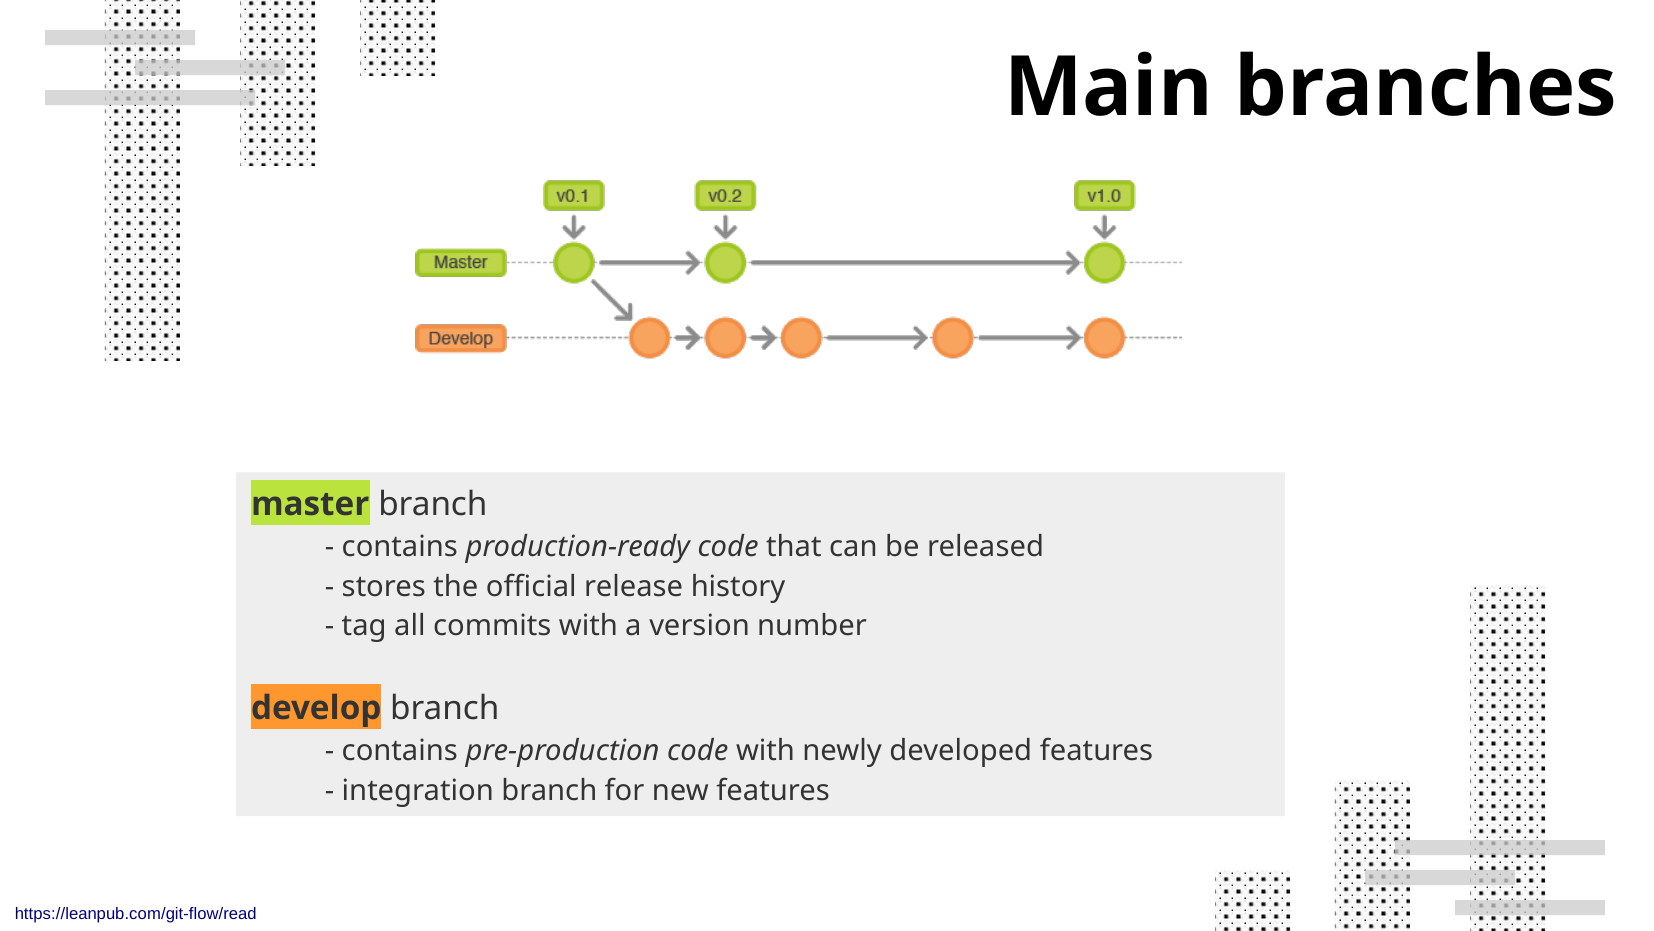

Main branches
master branch
	- contains production-ready code that can be released
	- stores the official release history
	- tag all commits with a version number
develop branch
	- contains pre-production code with newly developed features
	- integration branch for new features
https://leanpub.com/git-flow/read